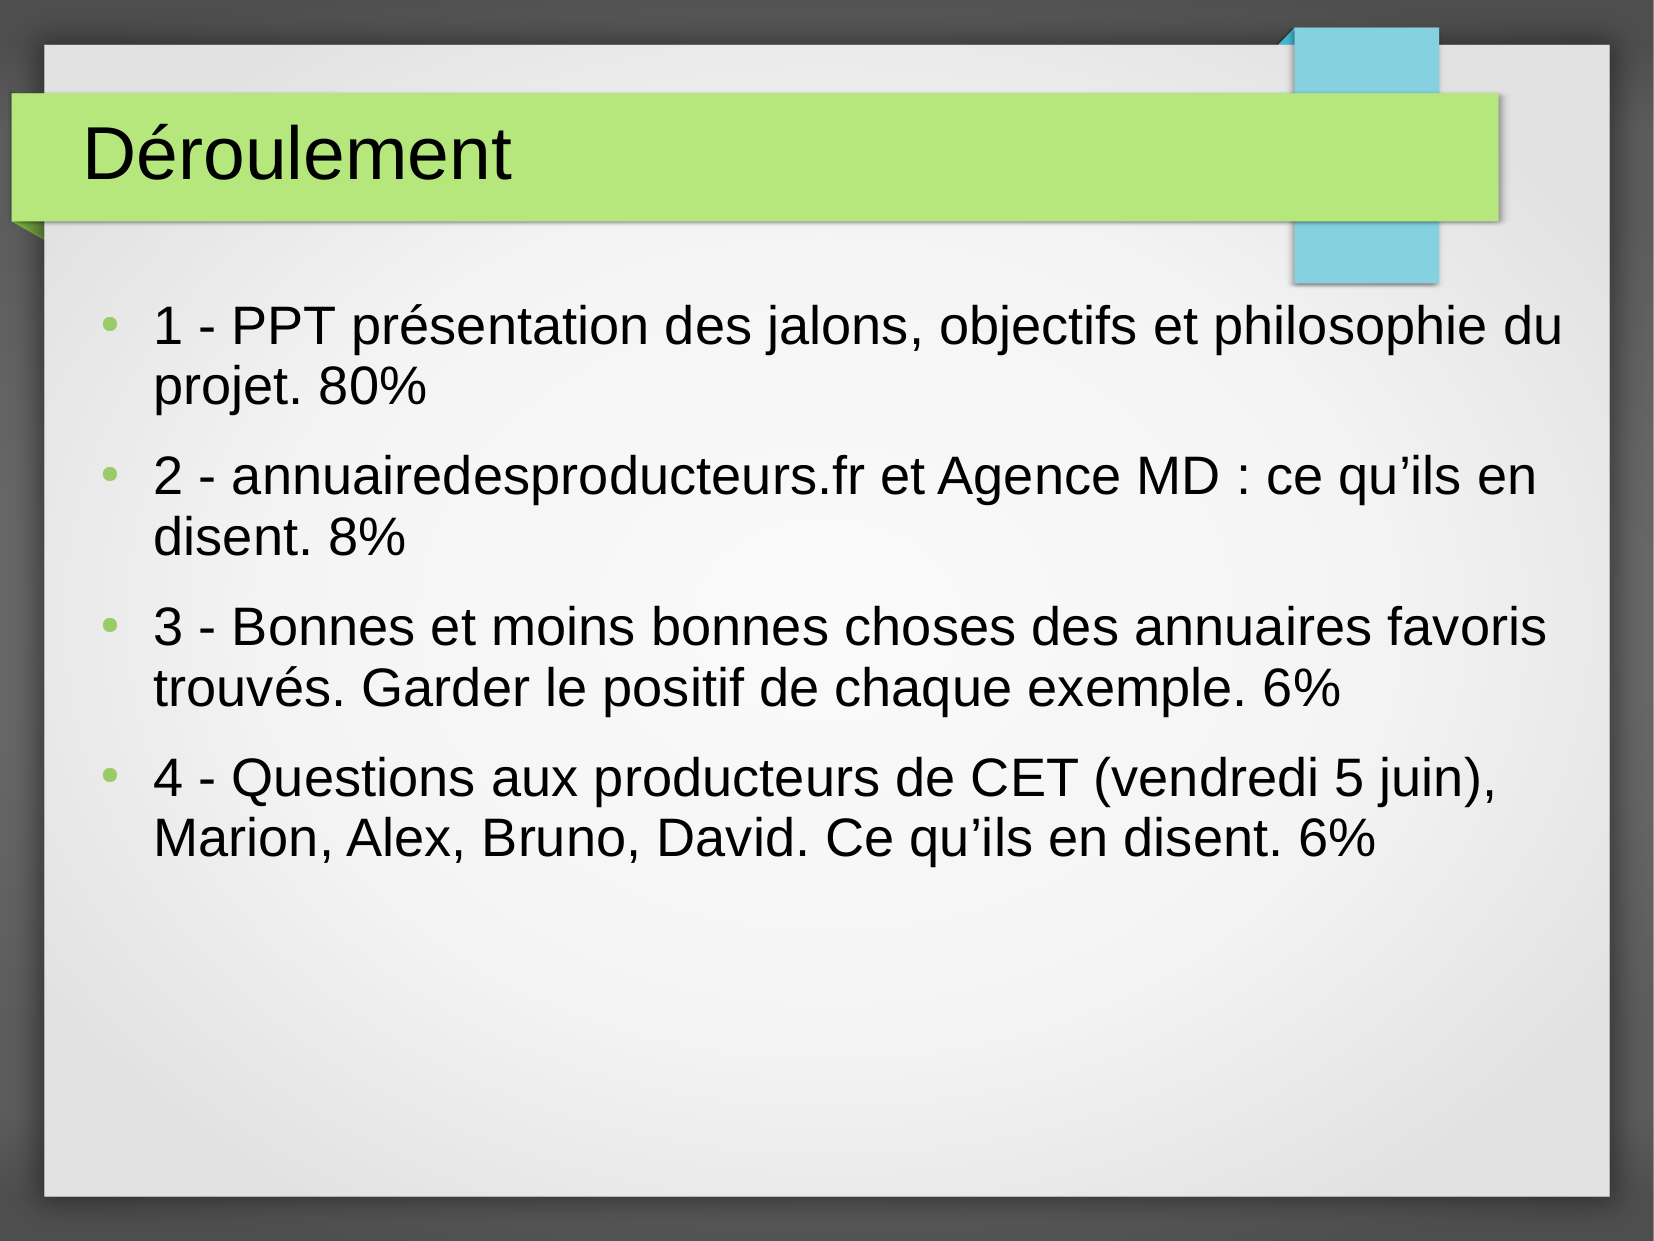

# Déroulement
1 - PPT présentation des jalons, objectifs et philosophie du projet. 80%
2 - annuairedesproducteurs.fr et Agence MD : ce qu’ils en disent. 8%
3 - Bonnes et moins bonnes choses des annuaires favoris trouvés. Garder le positif de chaque exemple. 6%
4 - Questions aux producteurs de CET (vendredi 5 juin), Marion, Alex, Bruno, David. Ce qu’ils en disent. 6%